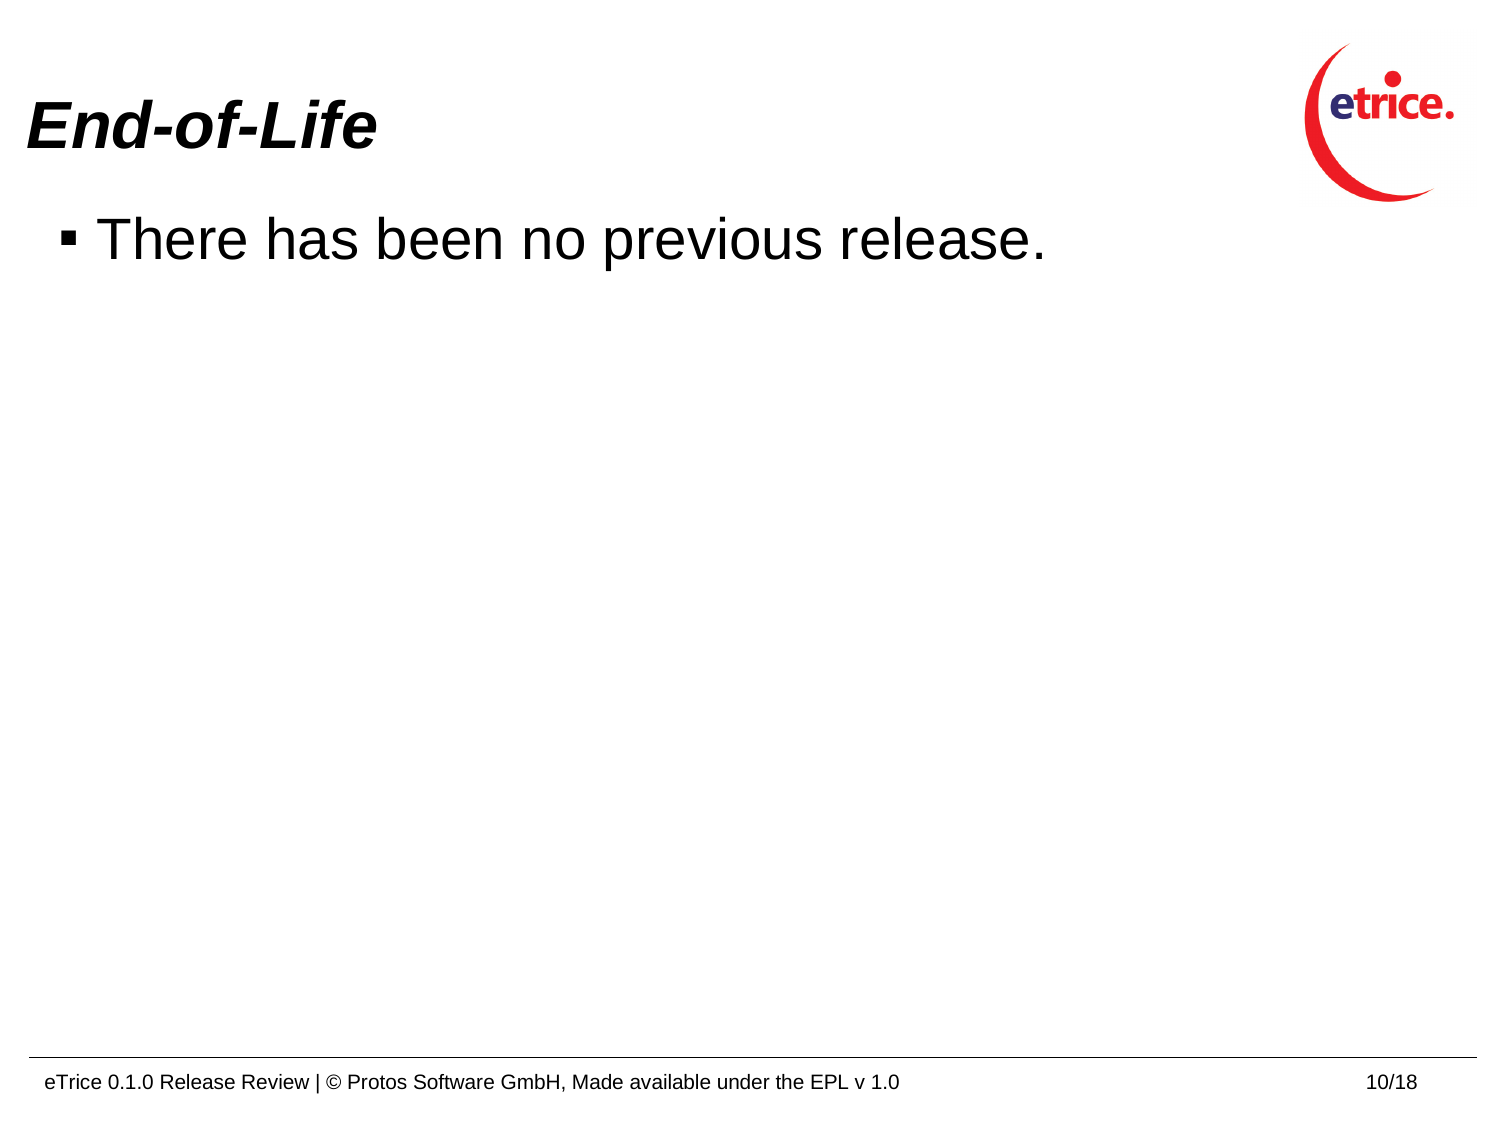

# End-of-Life
There has been no previous release.